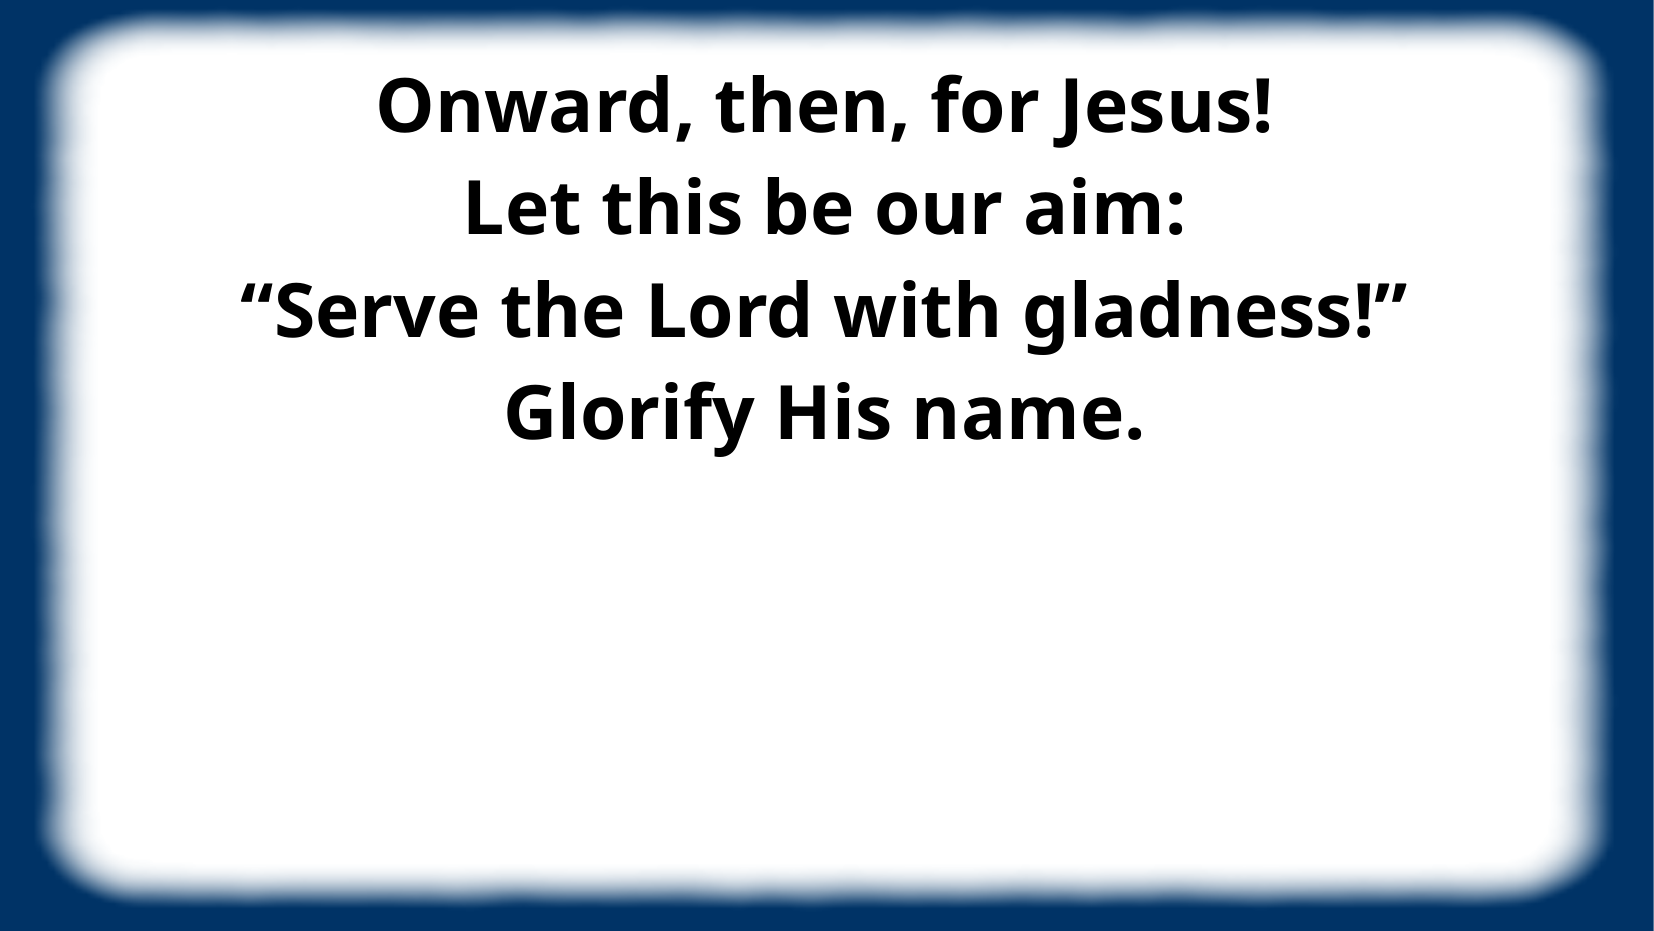

Onward, then, for Jesus!
Let this be our aim:
“Serve the Lord with gladness!”
Glorify His name.